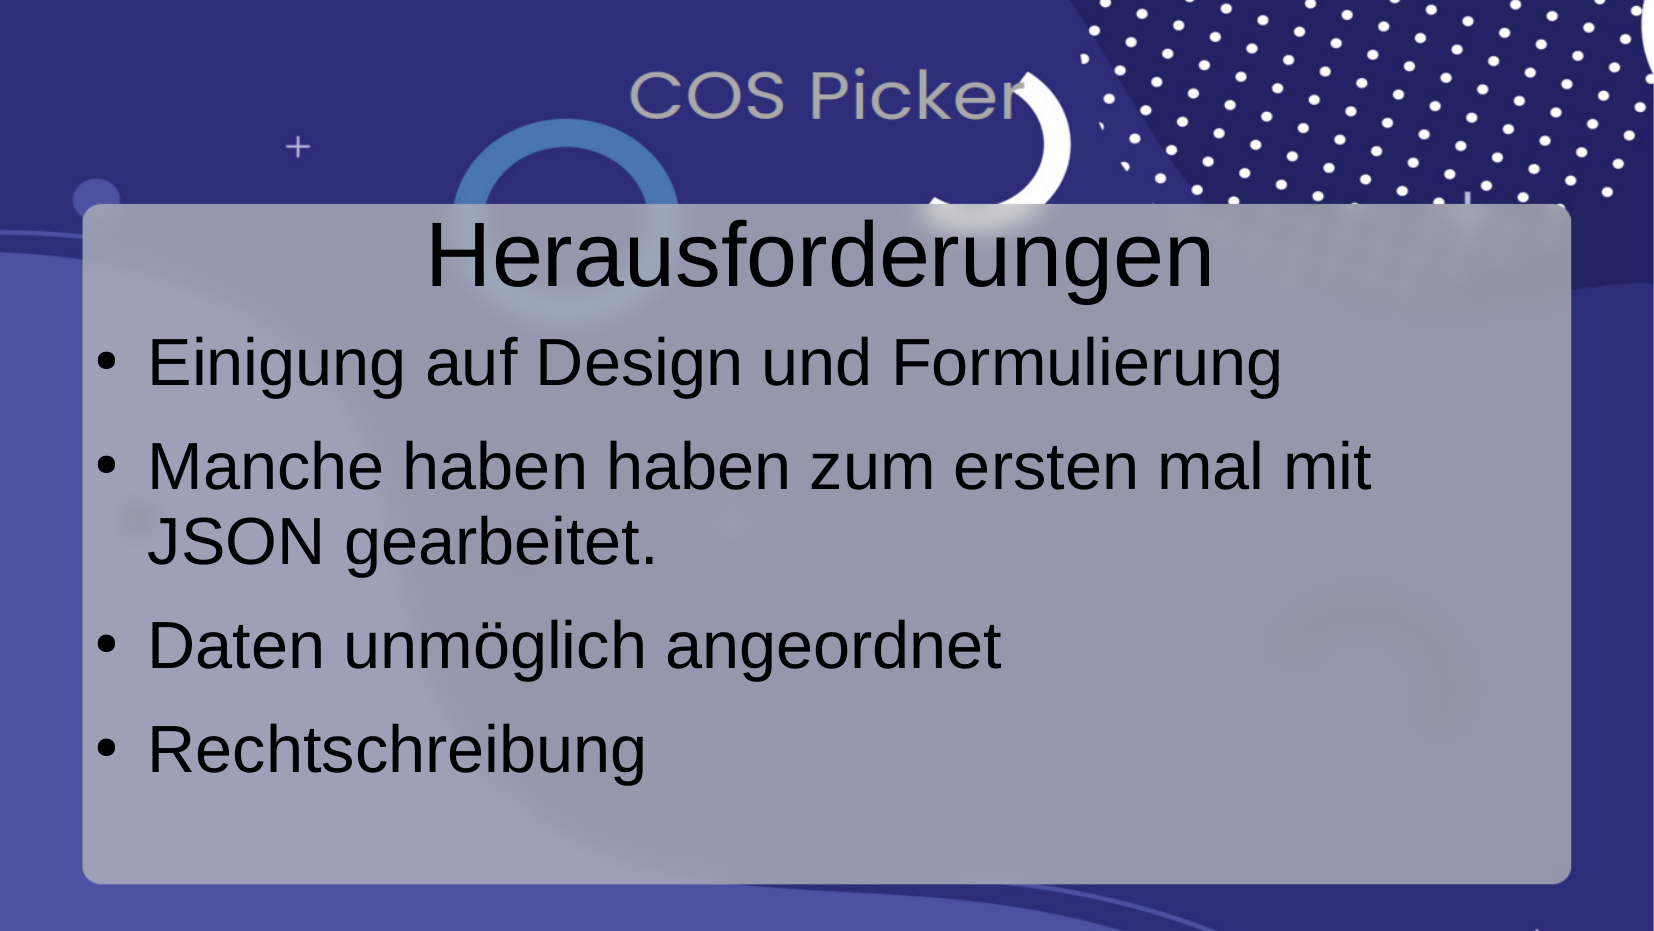

# Herausforderungen
Einigung auf Design und Formulierung
Manche haben haben zum ersten mal mit JSON gearbeitet.
Daten unmöglich angeordnet
Rechtschreibung